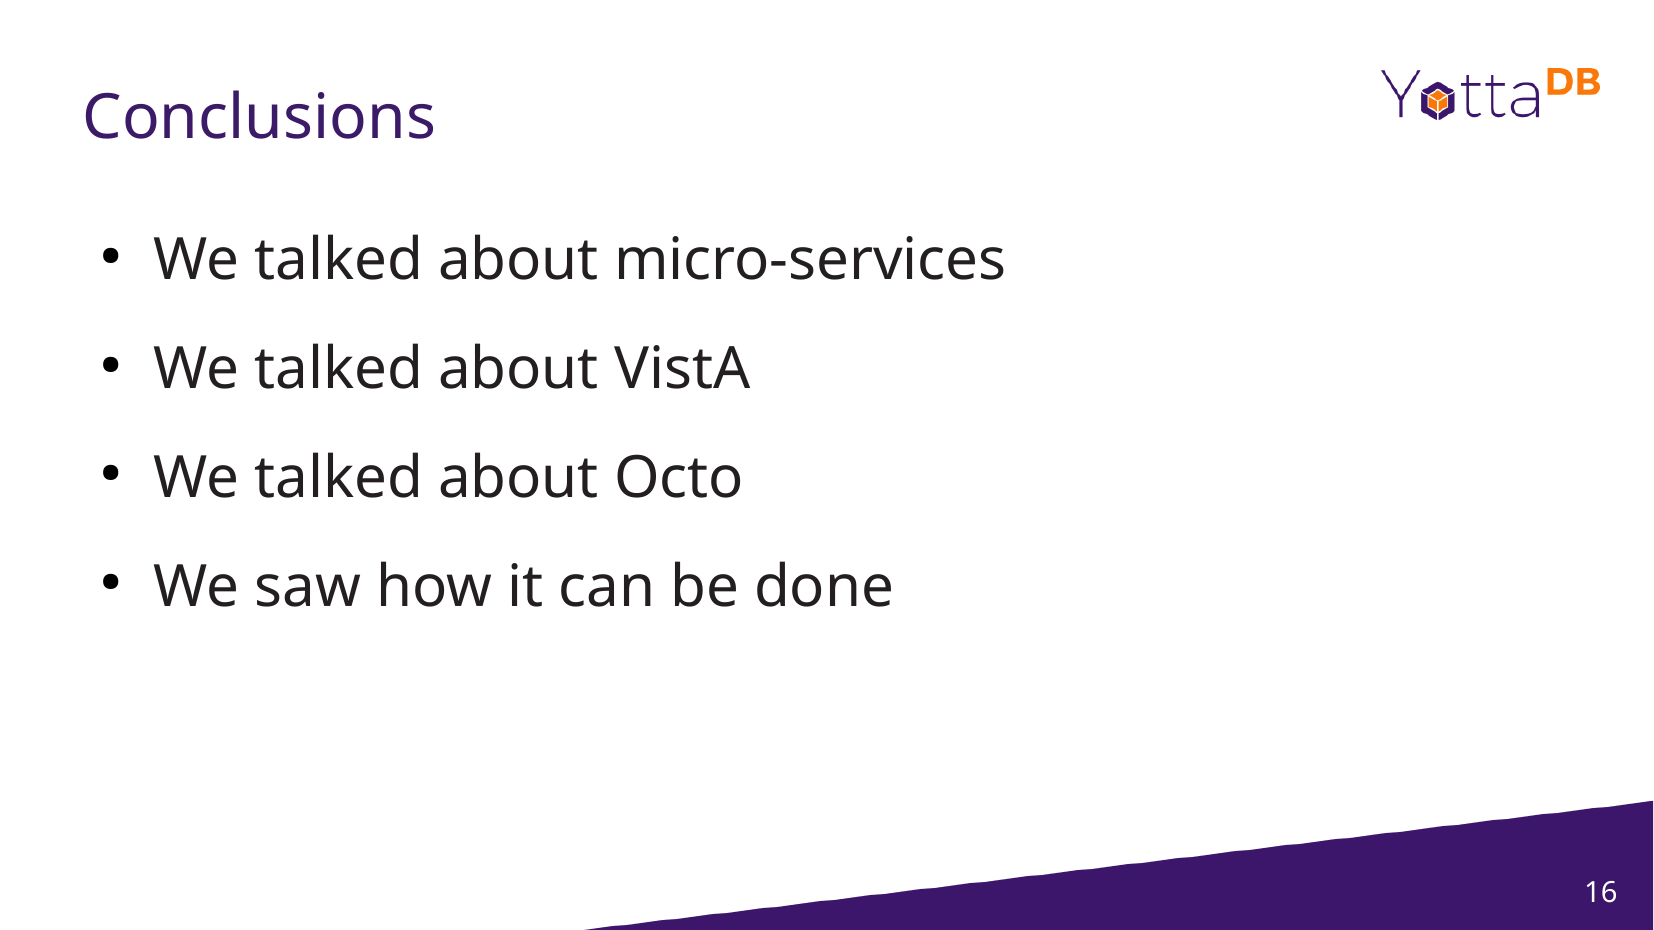

# Conclusions
We talked about micro-services
We talked about VistA
We talked about Octo
We saw how it can be done
16